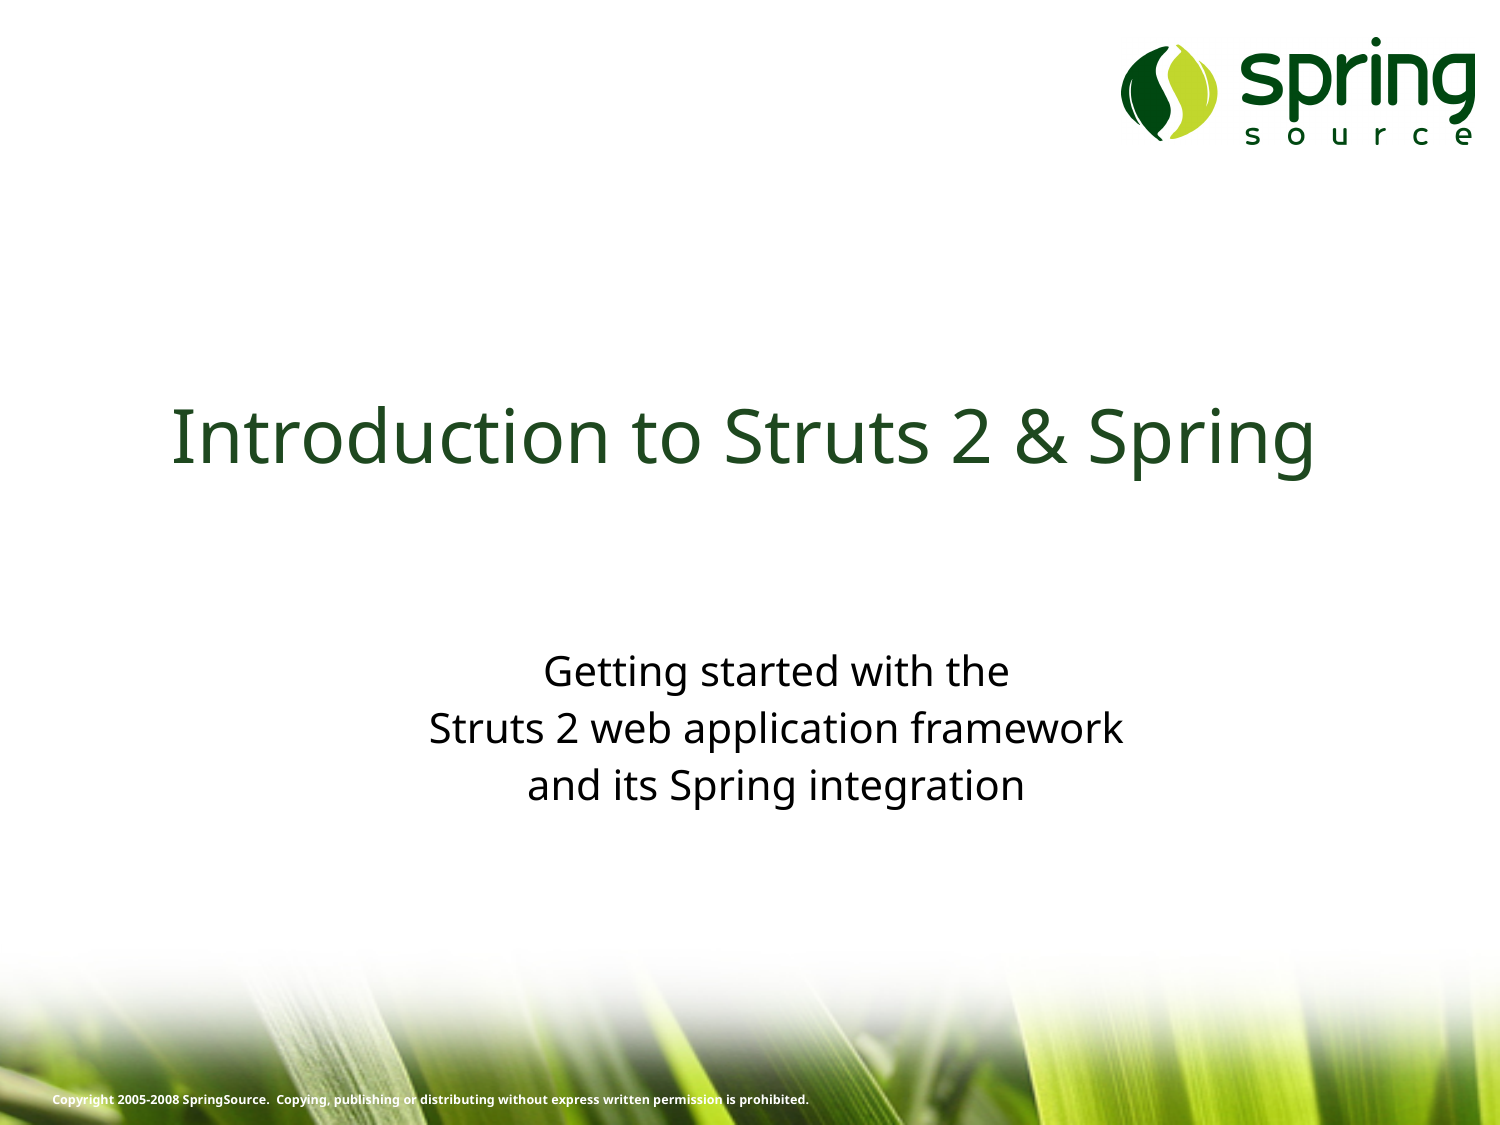

# Introduction to Struts 2 & Spring
Getting started with the
Struts 2 web application framework
and its Spring integration